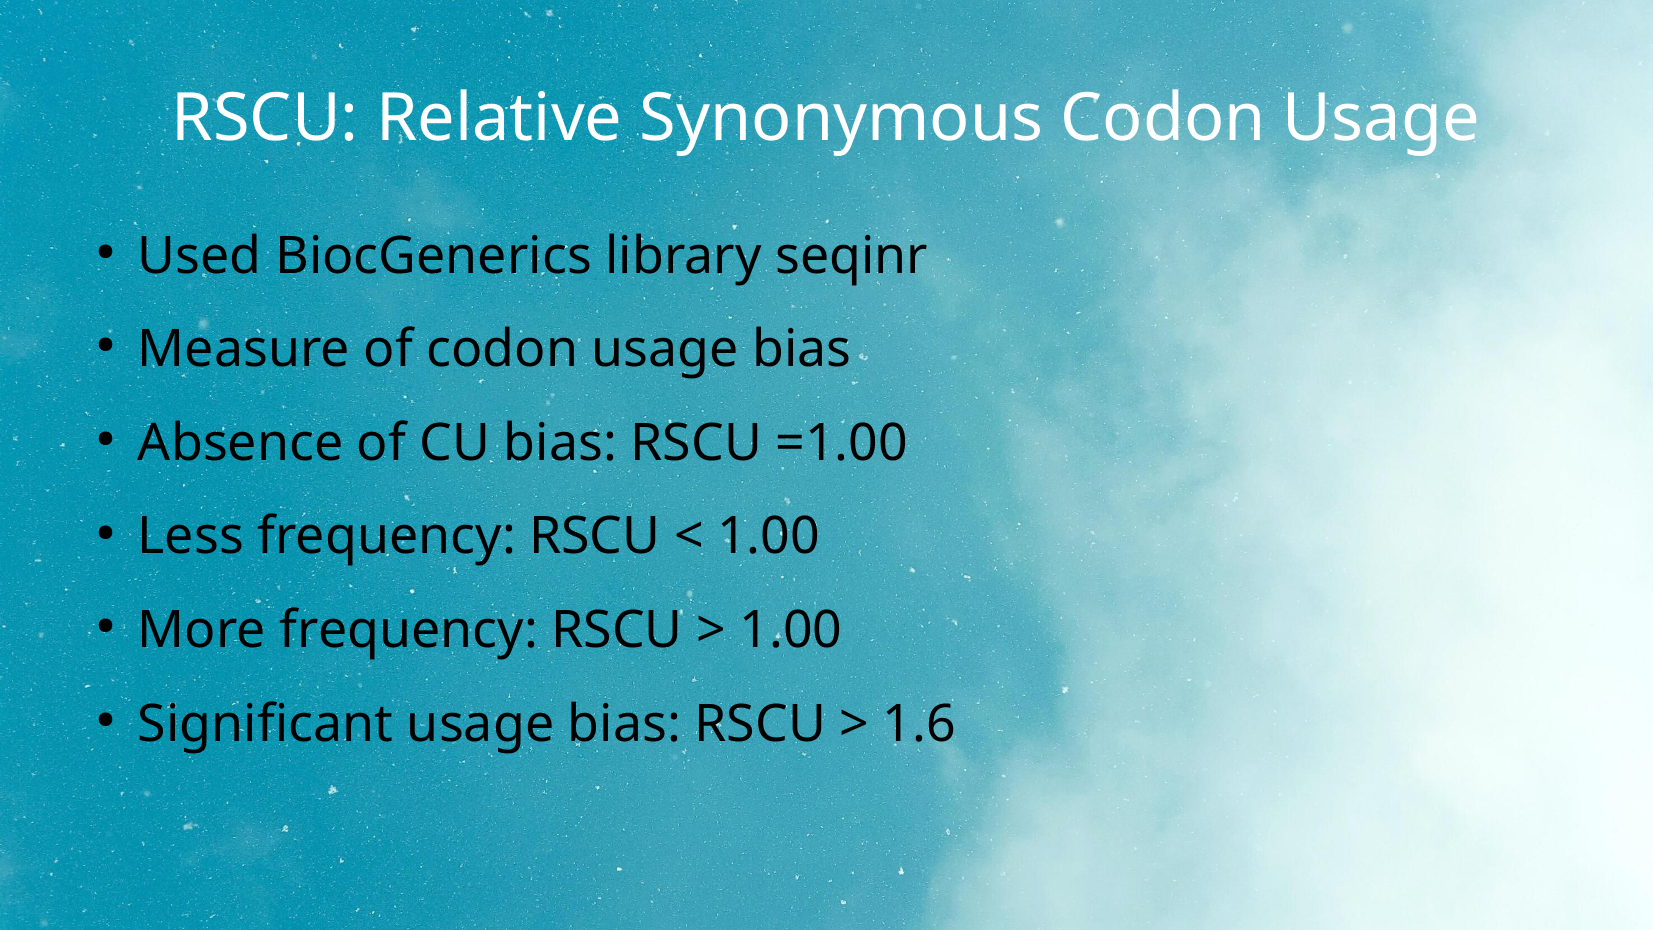

# RSCU: Relative Synonymous Codon Usage
Used BiocGenerics library seqinr
Measure of codon usage bias
Absence of CU bias: RSCU =1.00
Less frequency: RSCU < 1.00
More frequency: RSCU > 1.00
Significant usage bias: RSCU > 1.6